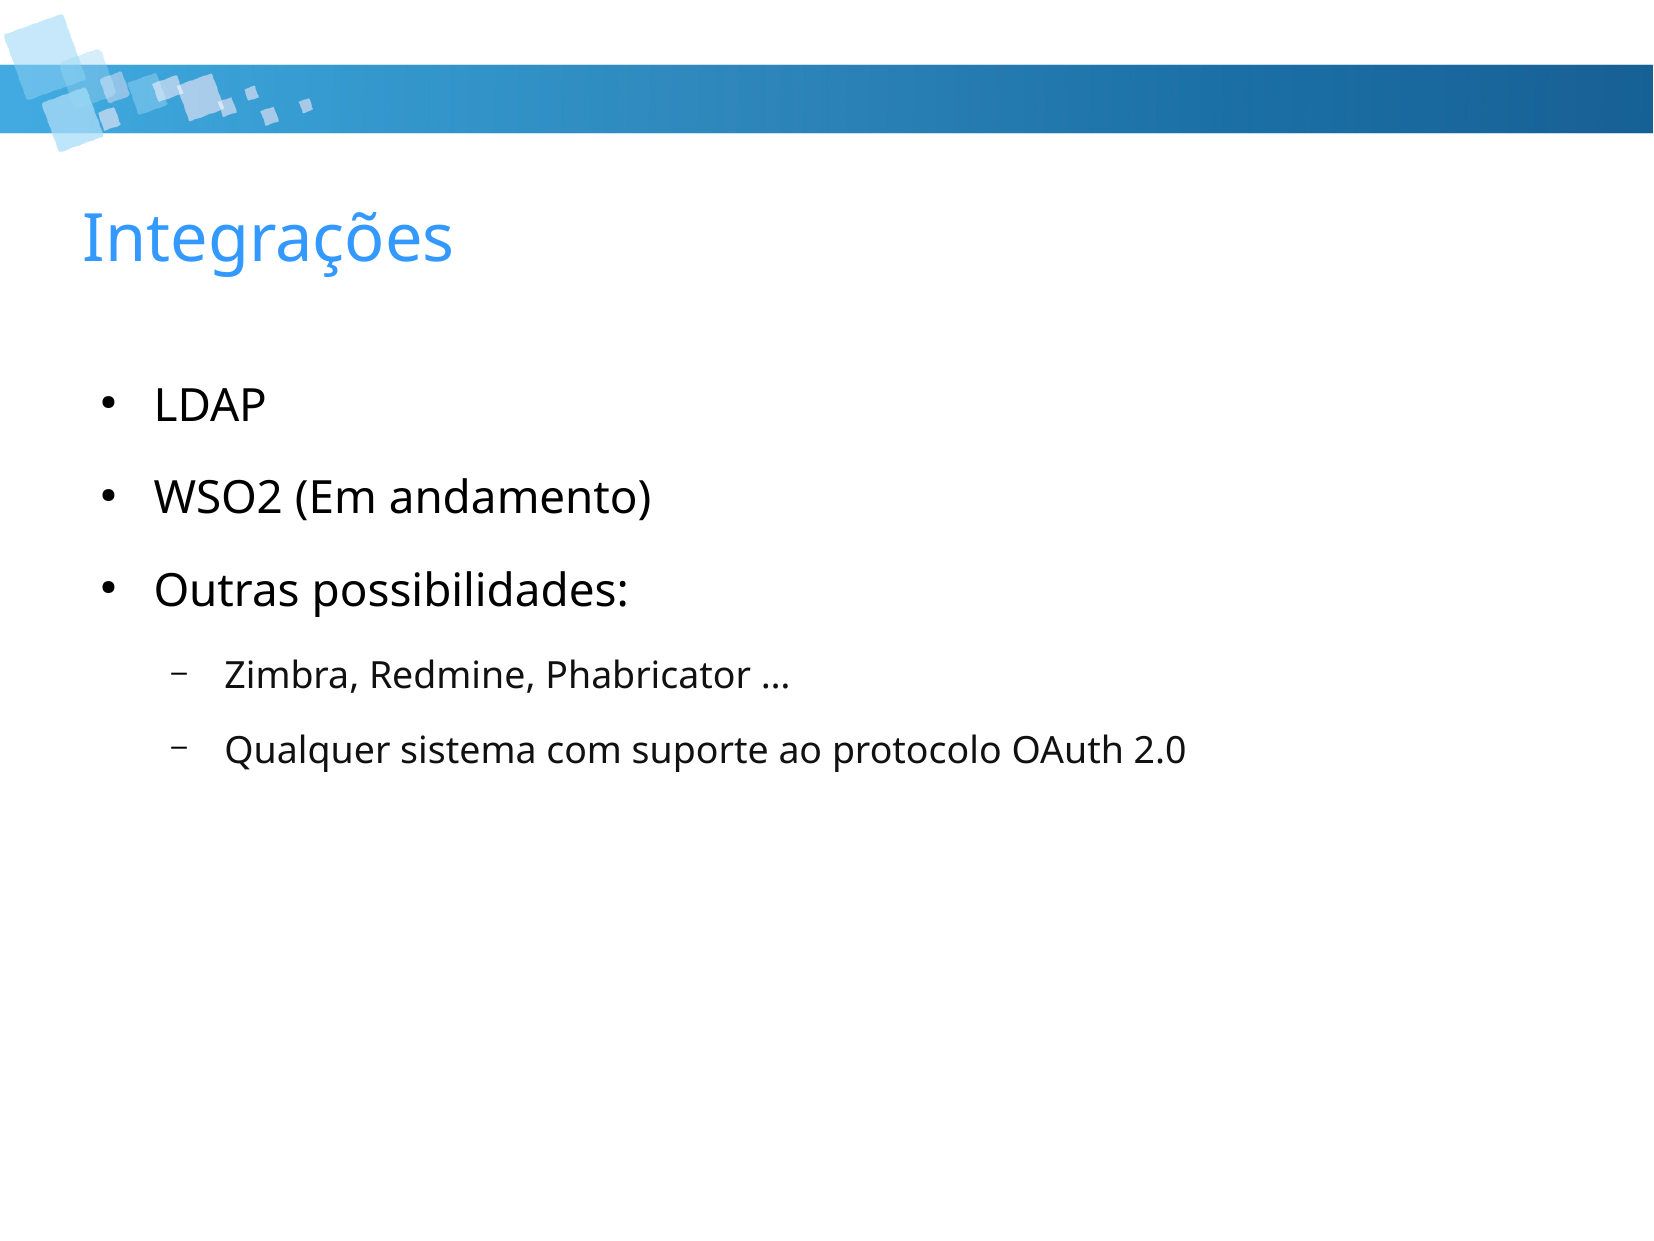

# Integrações
LDAP
WSO2 (Em andamento)
Outras possibilidades:
Zimbra, Redmine, Phabricator …
Qualquer sistema com suporte ao protocolo OAuth 2.0